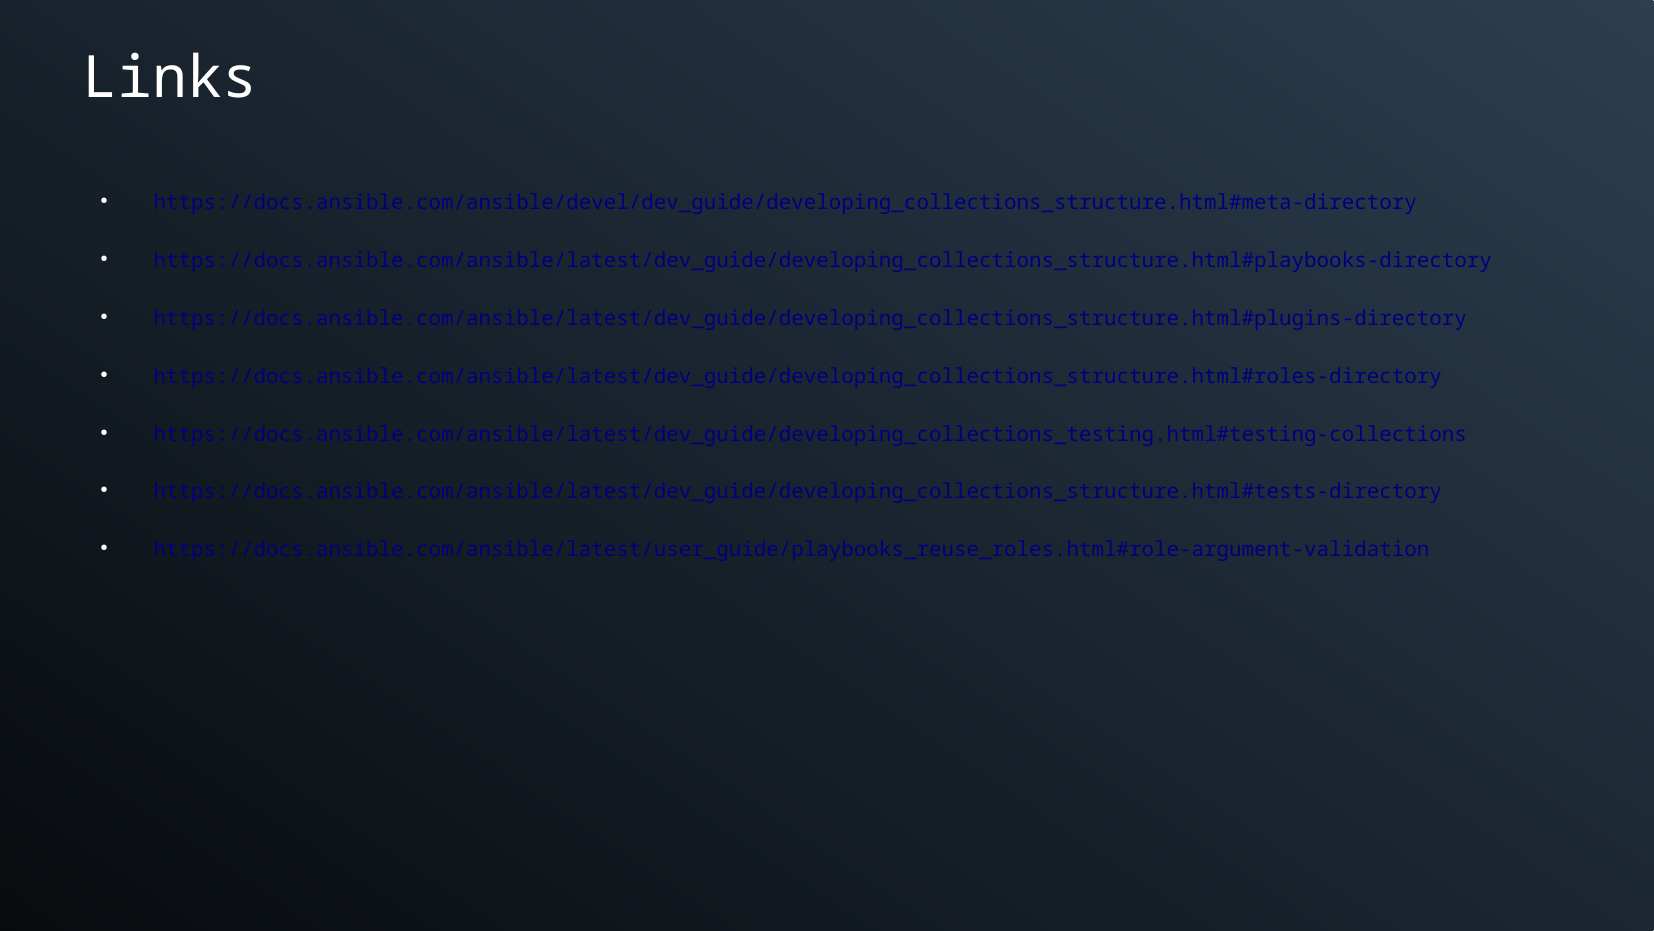

# Links
https://docs.ansible.com/ansible/devel/dev_guide/developing_collections_structure.html#meta-directory
https://docs.ansible.com/ansible/latest/dev_guide/developing_collections_structure.html#playbooks-directory
https://docs.ansible.com/ansible/latest/dev_guide/developing_collections_structure.html#plugins-directory
https://docs.ansible.com/ansible/latest/dev_guide/developing_collections_structure.html#roles-directory
https://docs.ansible.com/ansible/latest/dev_guide/developing_collections_testing.html#testing-collections
https://docs.ansible.com/ansible/latest/dev_guide/developing_collections_structure.html#tests-directory
https://docs.ansible.com/ansible/latest/user_guide/playbooks_reuse_roles.html#role-argument-validation